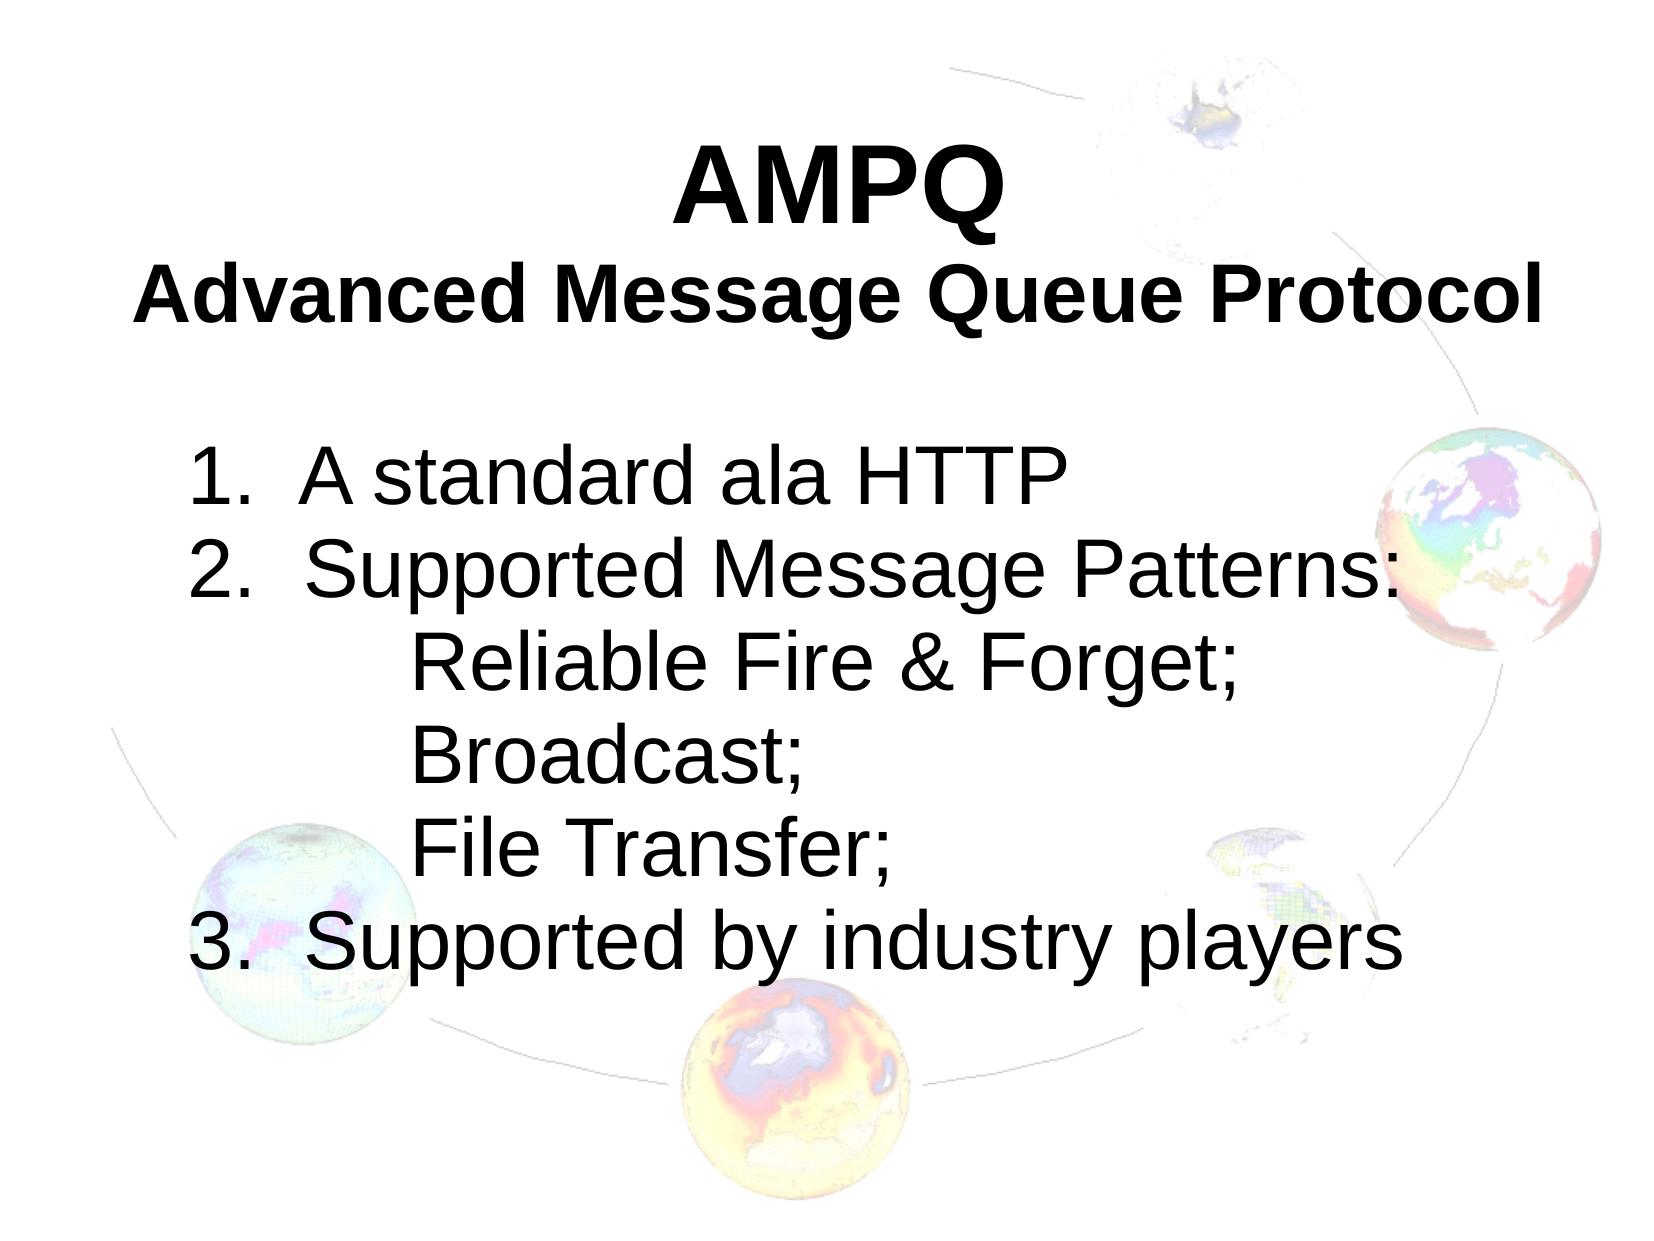

# AMPQ Advanced Message Queue Protocol
1. A standard ala HTTP
2. Supported Message Patterns:
			Reliable Fire & Forget;
			Broadcast;
			File Transfer;
3. Supported by industry players